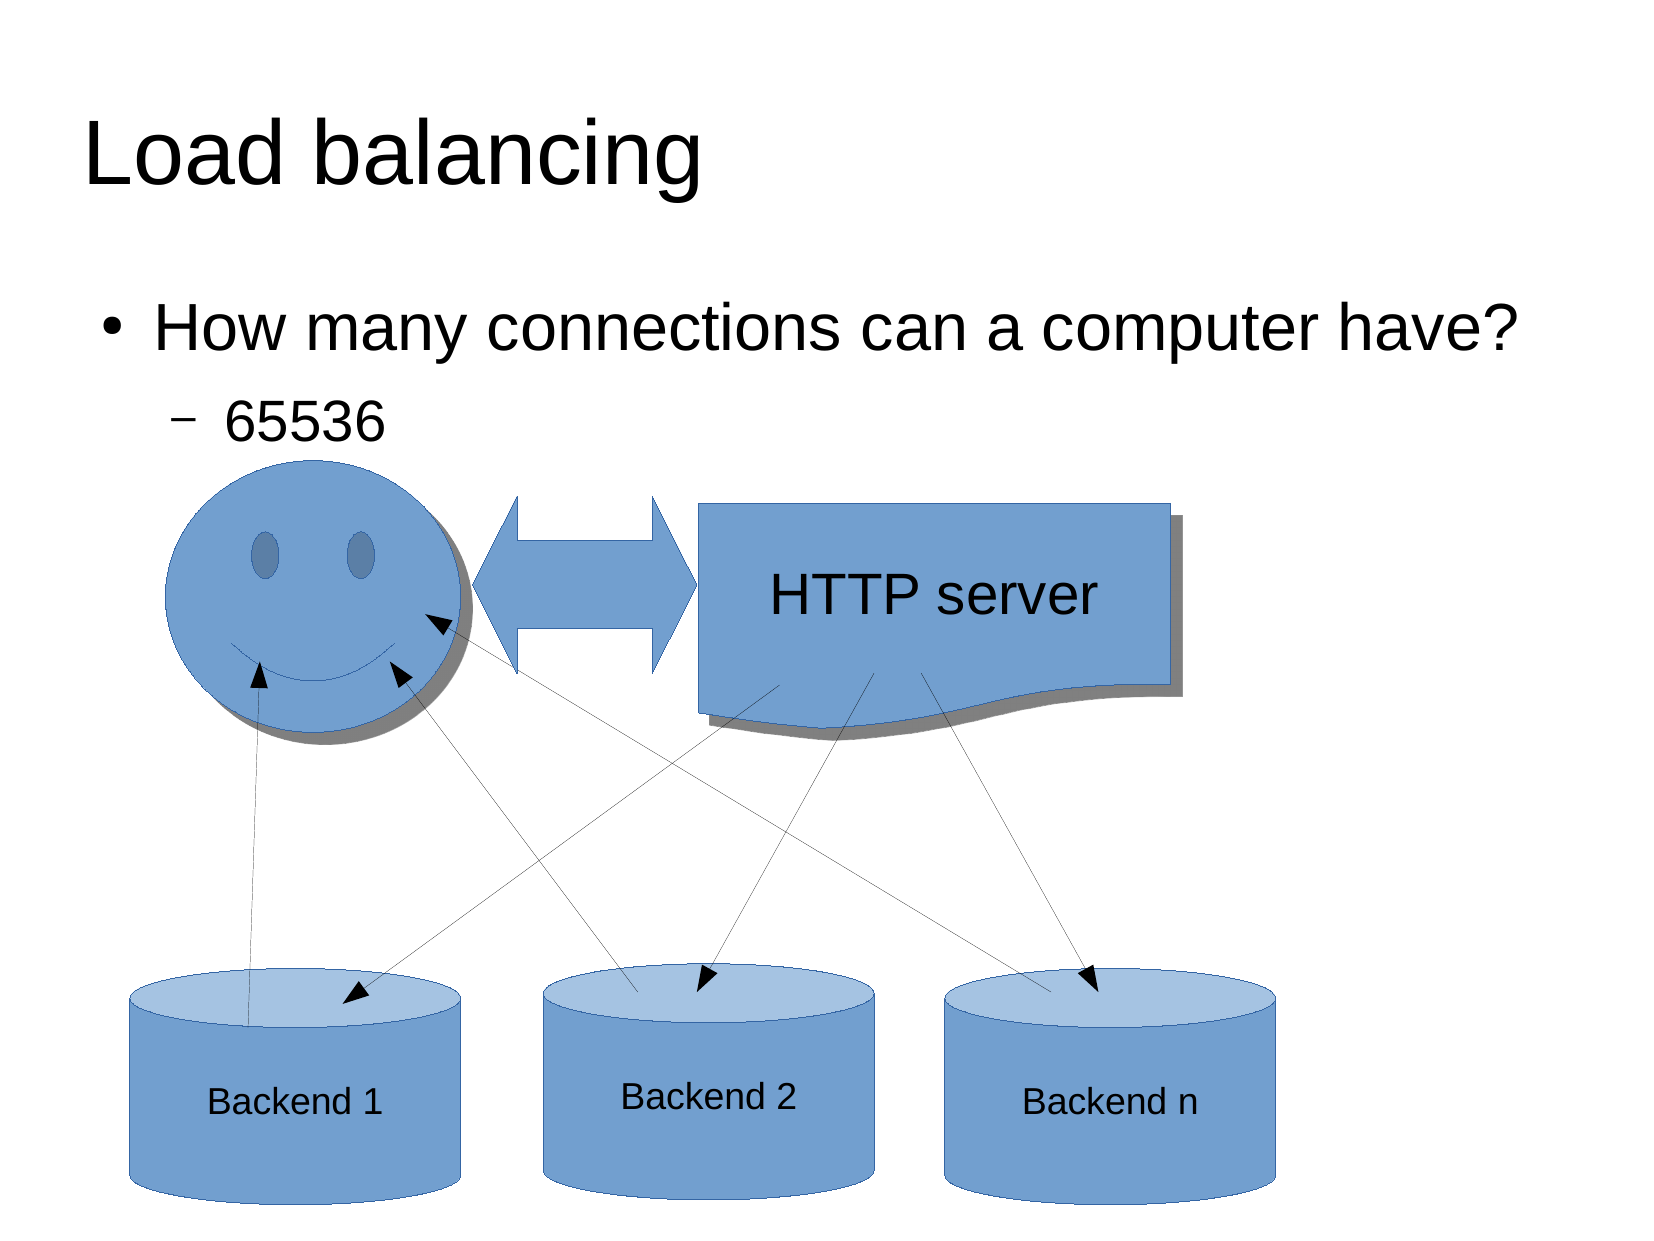

# Load balancing
How many connections can a computer have?
65536
HTTP server
Backend 2
Backend 1
Backend n